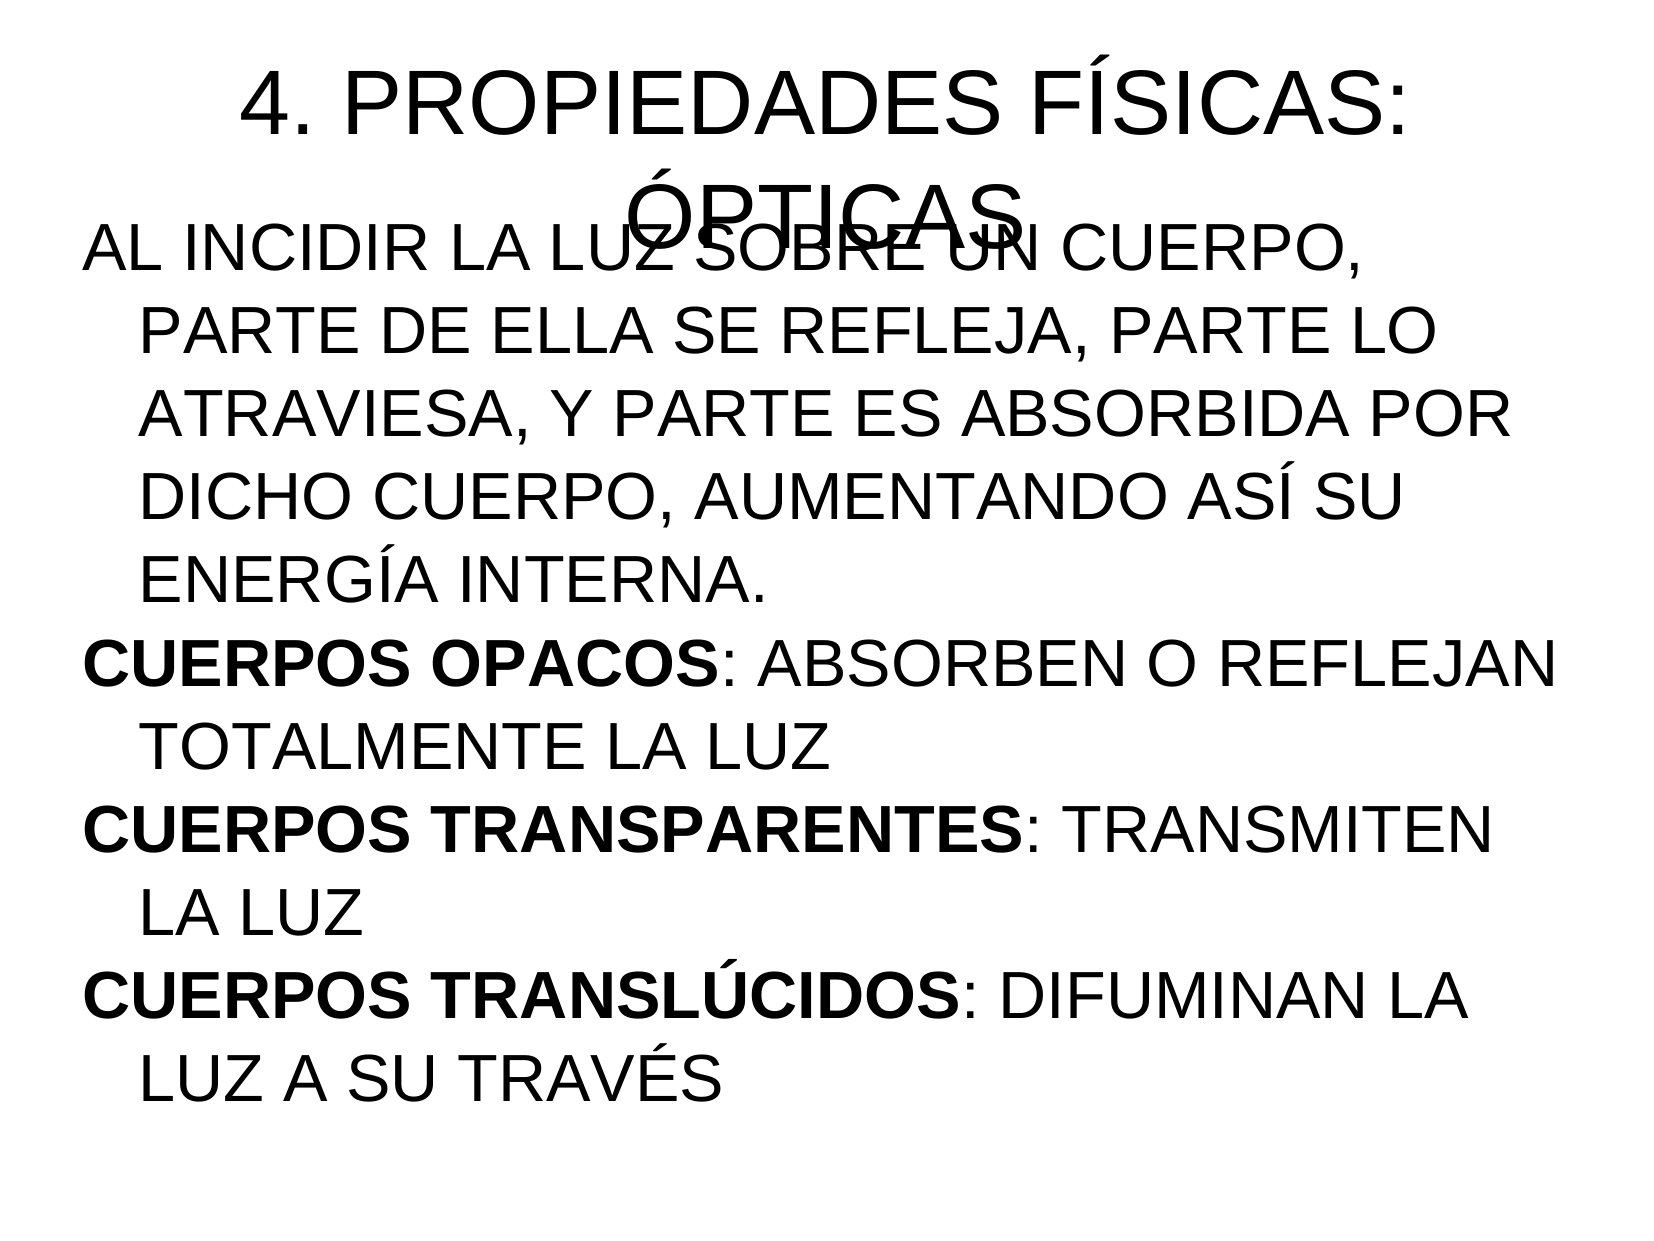

4. PROPIEDADES FÍSICAS: ÓPTICAS
# AL INCIDIR LA LUZ SOBRE UN CUERPO, PARTE DE ELLA SE REFLEJA, PARTE LO ATRAVIESA, Y PARTE ES ABSORBIDA POR DICHO CUERPO, AUMENTANDO ASÍ SU ENERGÍA INTERNA.
CUERPOS OPACOS: ABSORBEN O REFLEJAN TOTALMENTE LA LUZ
CUERPOS TRANSPARENTES: TRANSMITEN LA LUZ
CUERPOS TRANSLÚCIDOS: DIFUMINAN LA LUZ A SU TRAVÉS